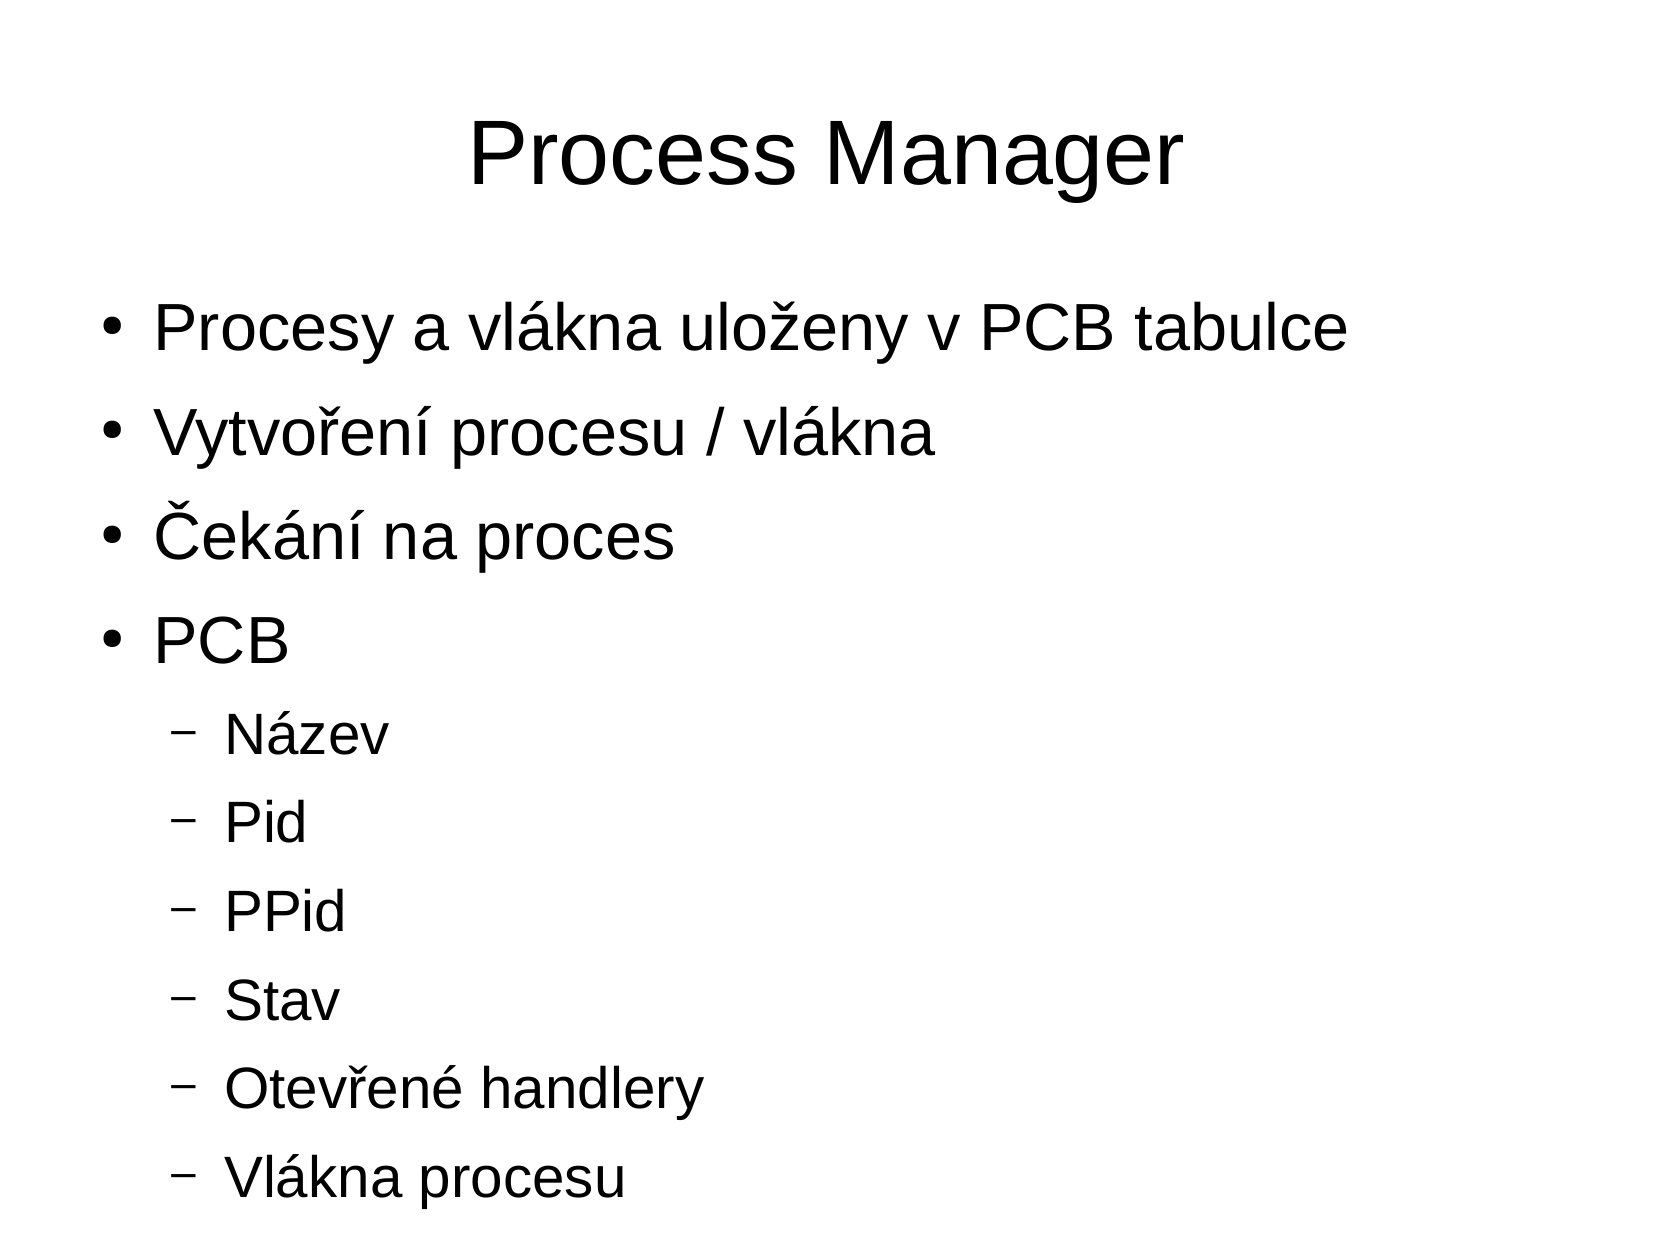

# Process Manager
Procesy a vlákna uloženy v PCB tabulce
Vytvoření procesu / vlákna
Čekání na proces
PCB
Název
Pid
PPid
Stav
Otevřené handlery
Vlákna procesu